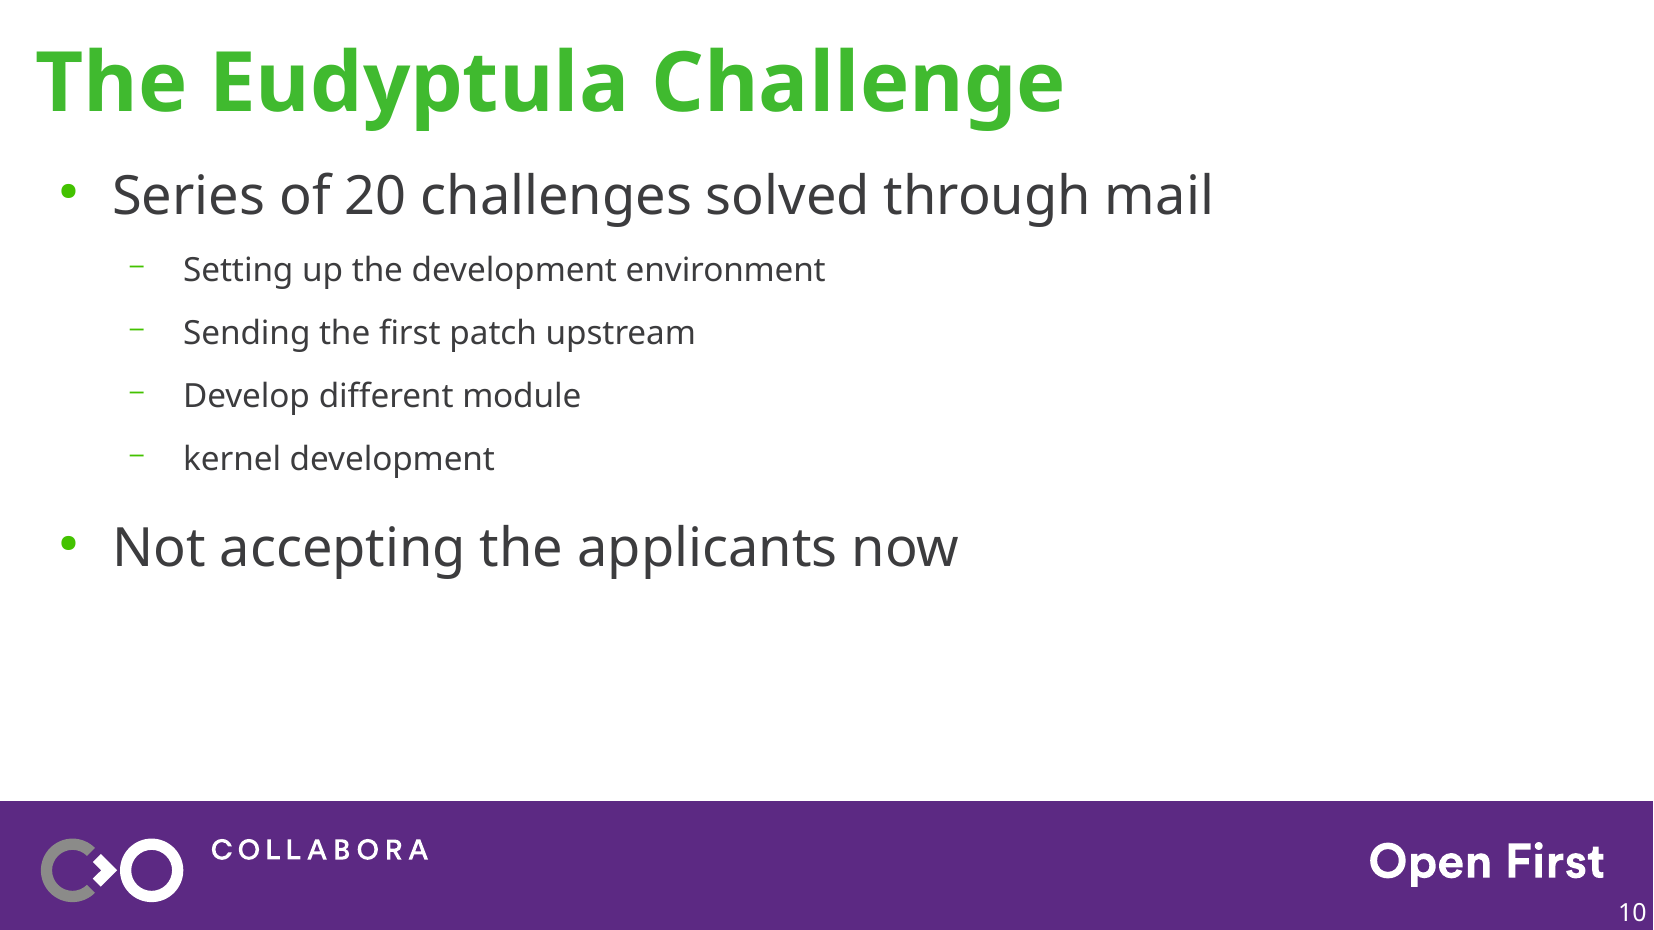

# The Eudyptula Challenge
Series of 20 challenges solved through mail
Setting up the development environment
Sending the first patch upstream
Develop different module
kernel development
Not accepting the applicants now